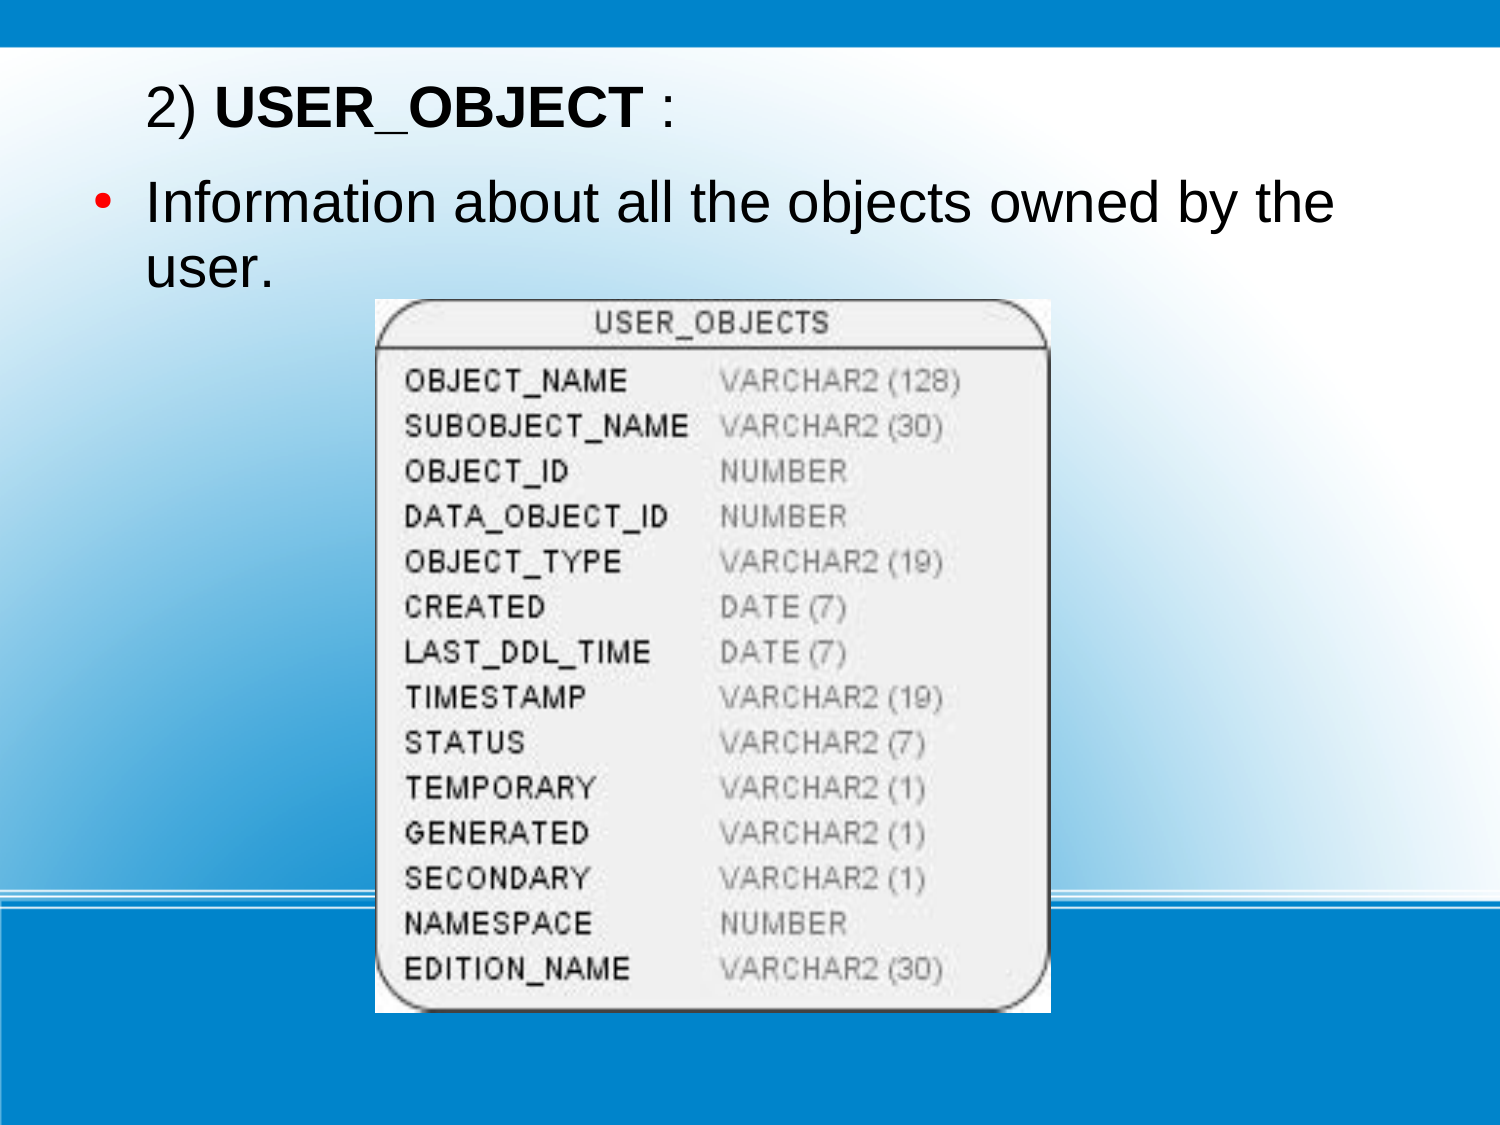

# 2) USER_OBJECT :
Information about all the objects owned by the user.